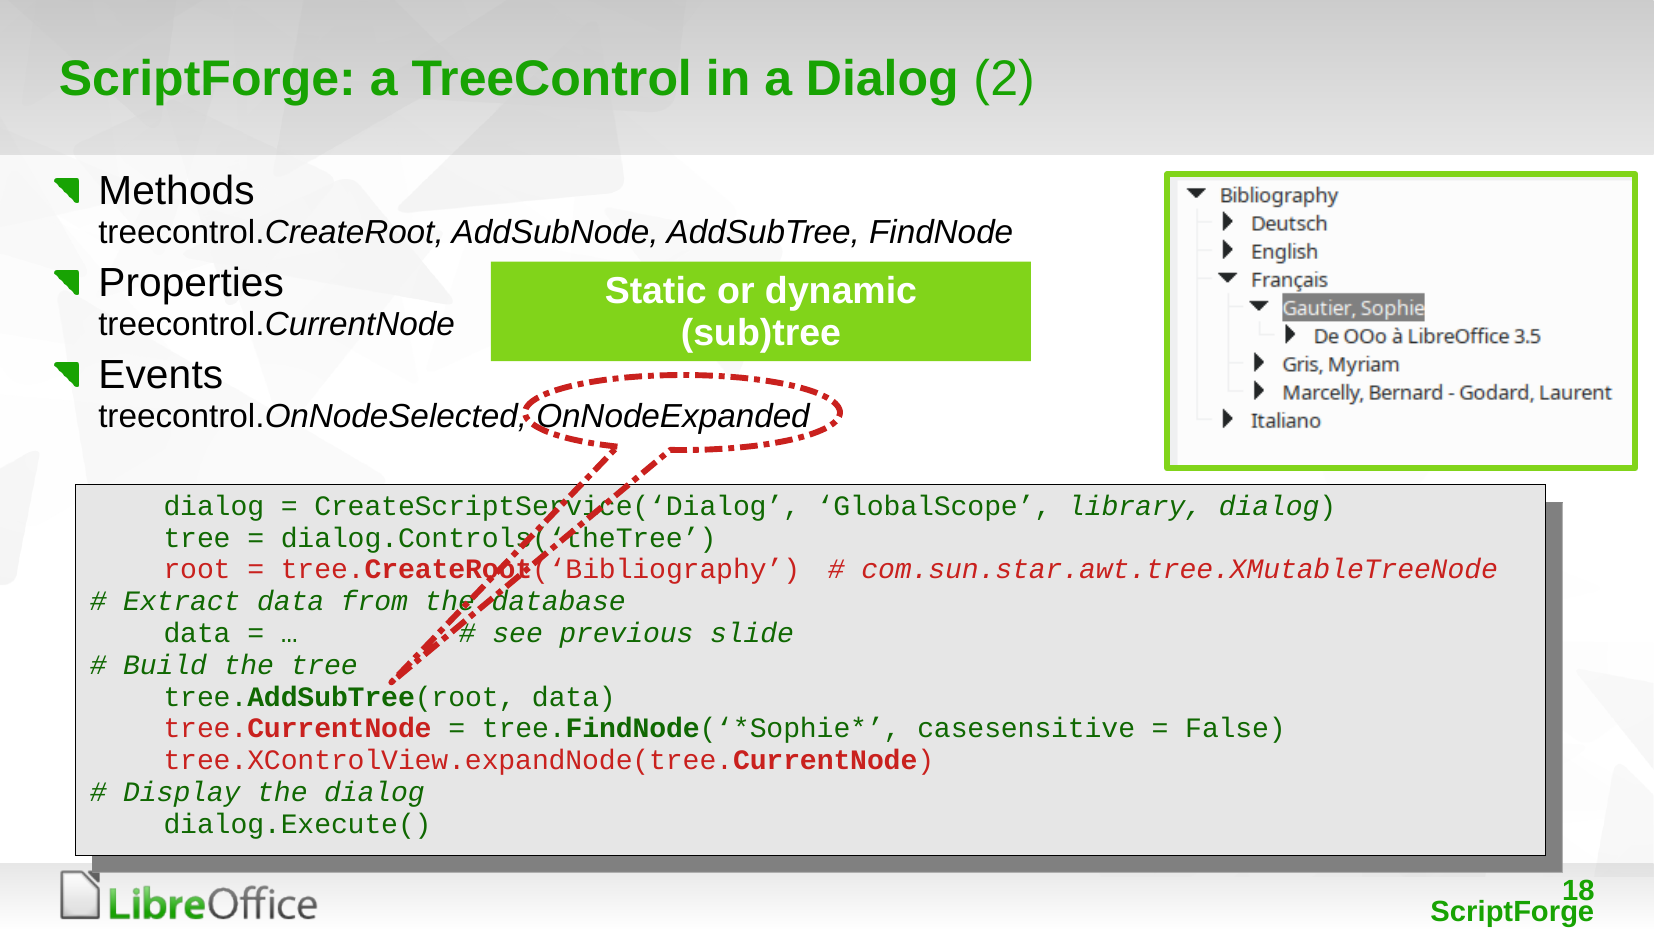

# ScriptForge: a TreeControl in a Dialog (2)
Methods
treecontrol.CreateRoot, AddSubNode, AddSubTree, FindNode
Properties
treecontrol.CurrentNode
Events
treecontrol.OnNodeSelected, OnNodeExpanded
Static or dynamic (sub)tree
	dialog = CreateScriptService(‘Dialog’, ‘GlobalScope’, library, dialog)
	tree = dialog.Controls(‘theTree’)
	root = tree.CreateRoot(‘Bibliography’)	# com.sun.star.awt.tree.XMutableTreeNode
# Extract data from the database
	data = …			# see previous slide
# Build the tree
	tree.AddSubTree(root, data)
	tree.CurrentNode = tree.FindNode(‘*Sophie*’, casesensitive = False)
	tree.XControlView.expandNode(tree.CurrentNode)
# Display the dialog
	dialog.Execute()
18
ScriptForge